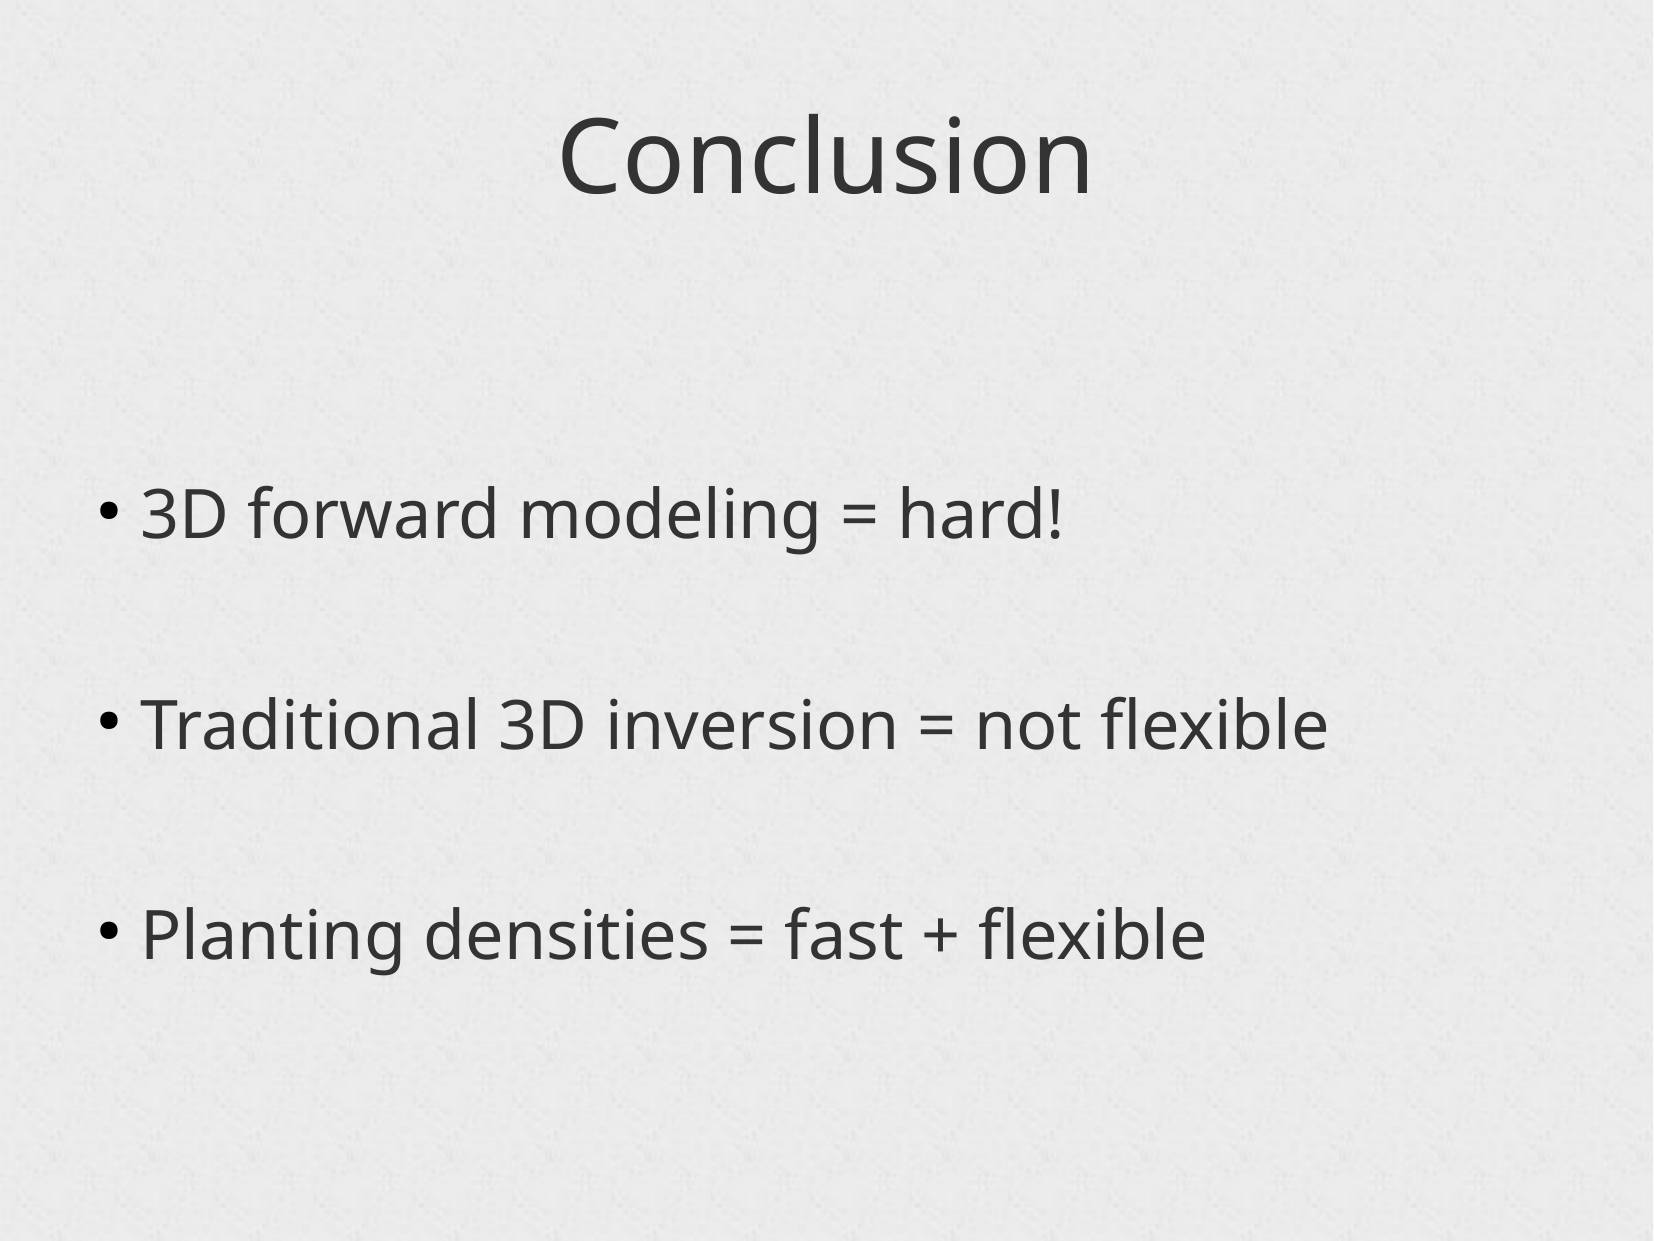

# Conclusion
3D forward modeling = hard!
Traditional 3D inversion = not flexible
Planting densities = fast + flexible